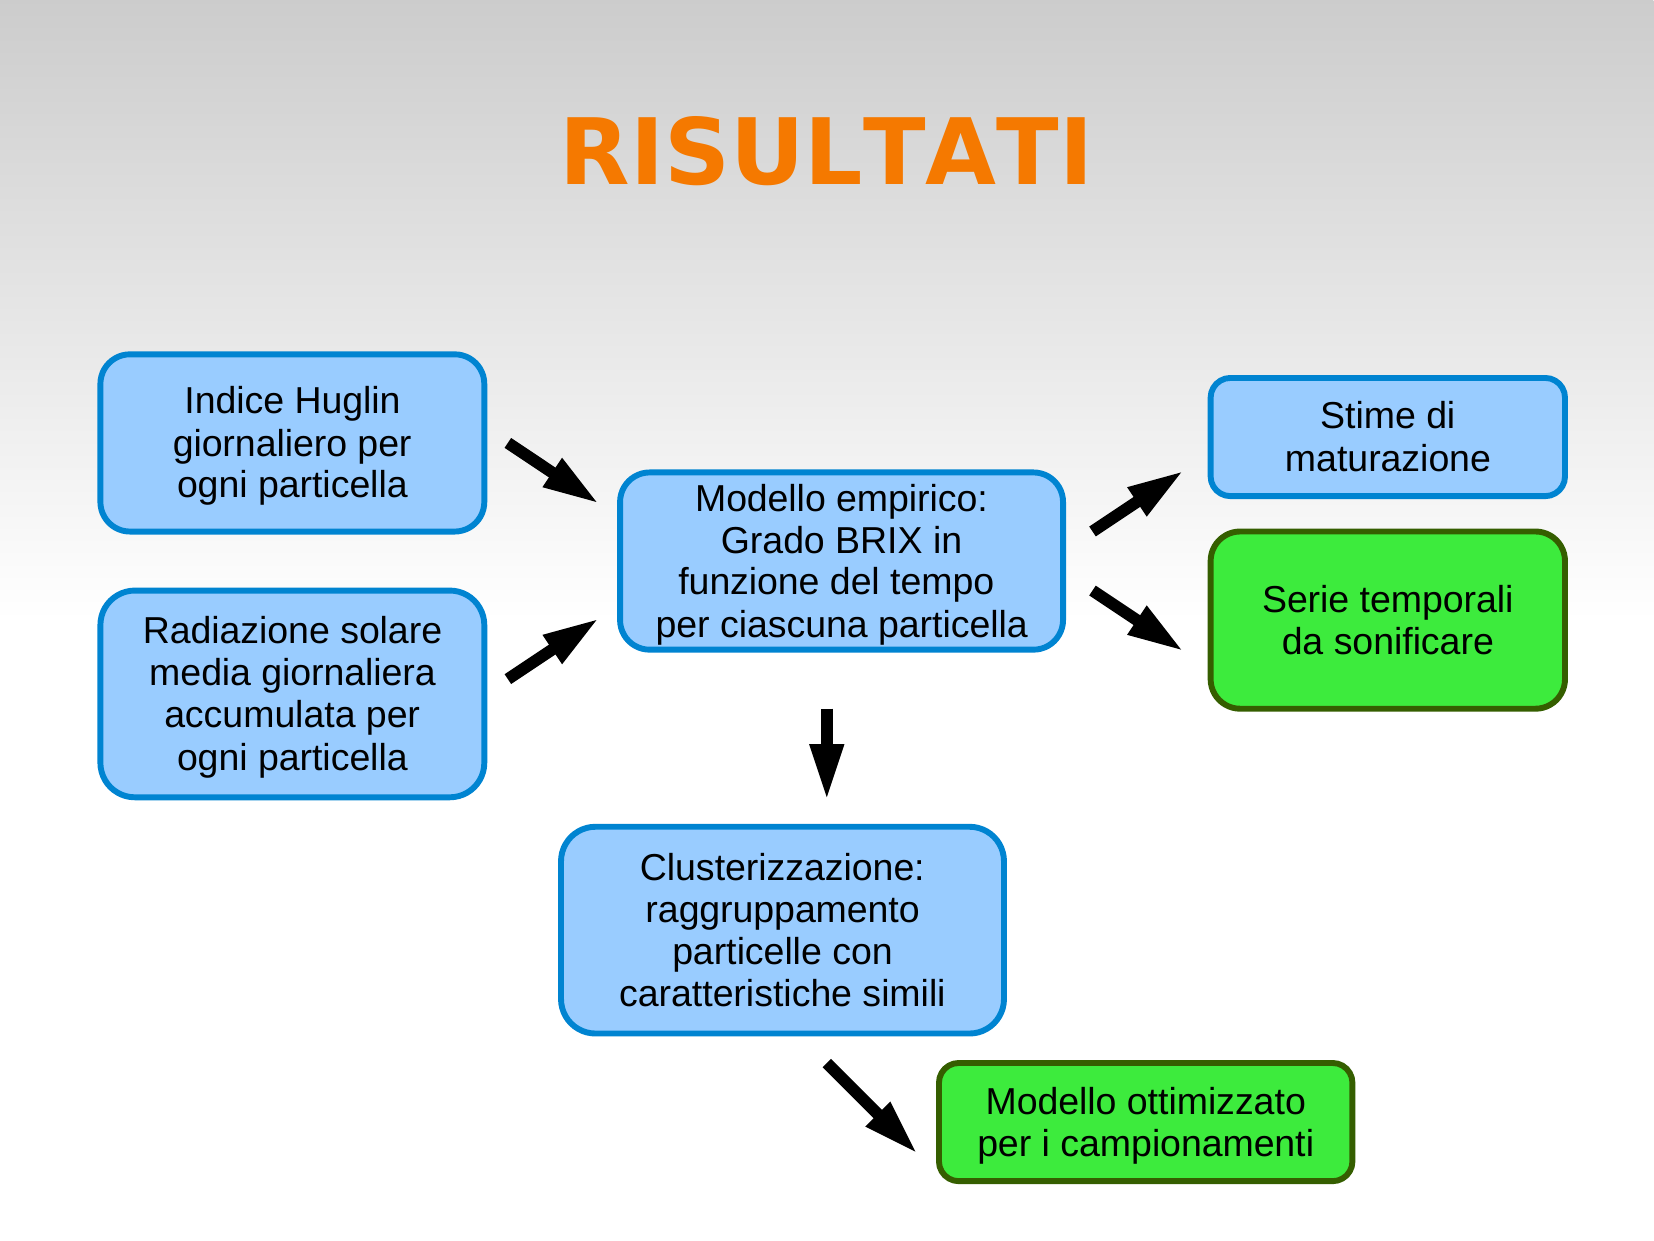

# RISULTATI
Indice Huglin giornaliero per
ogni particella
Stime di maturazione
Modello empirico: Grado BRIX in funzione del tempo
per ciascuna particella
Serie temporali da sonificare
Radiazione solare media giornaliera accumulata per ogni particella
Clusterizzazione: raggruppamento particelle con caratteristiche simili
Modello ottimizzato per i campionamenti